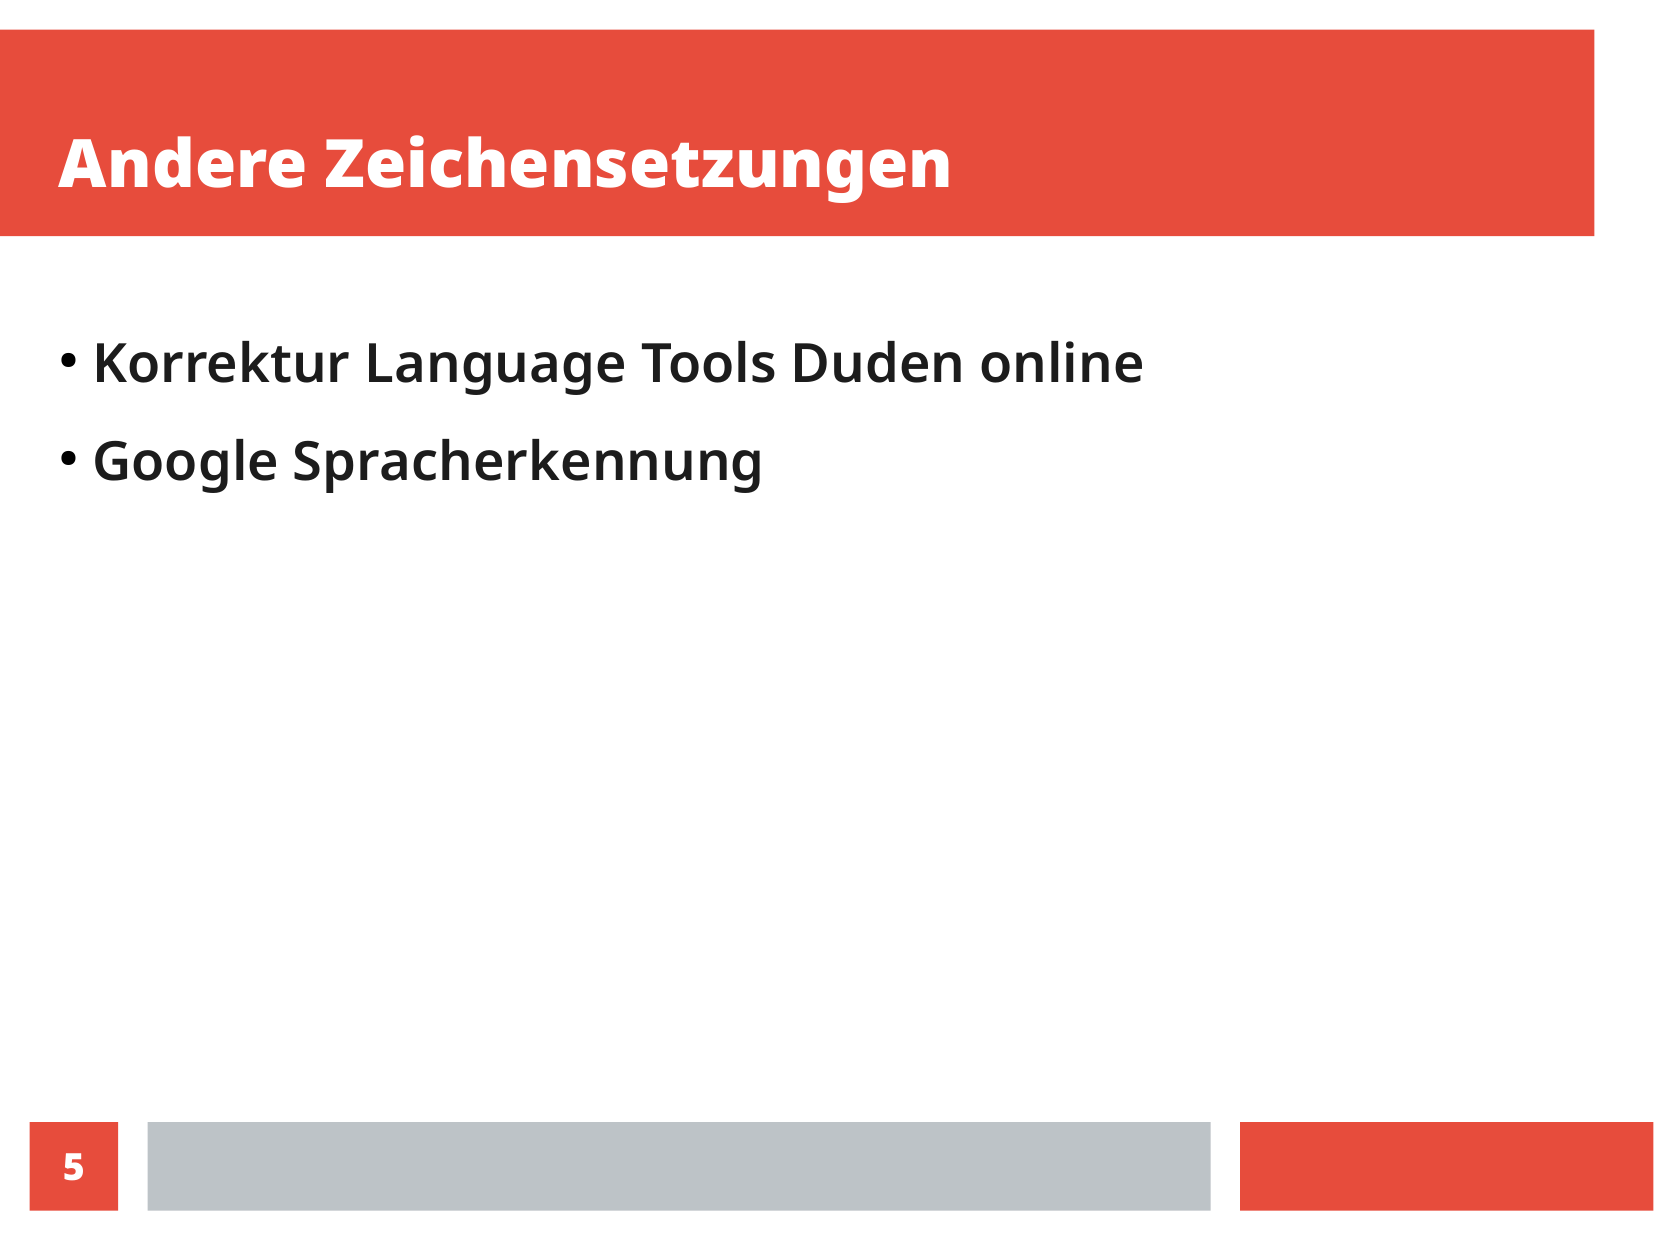

# Andere Zeichensetzungen
 Korrektur Language Tools Duden online
 Google Spracherkennung
5